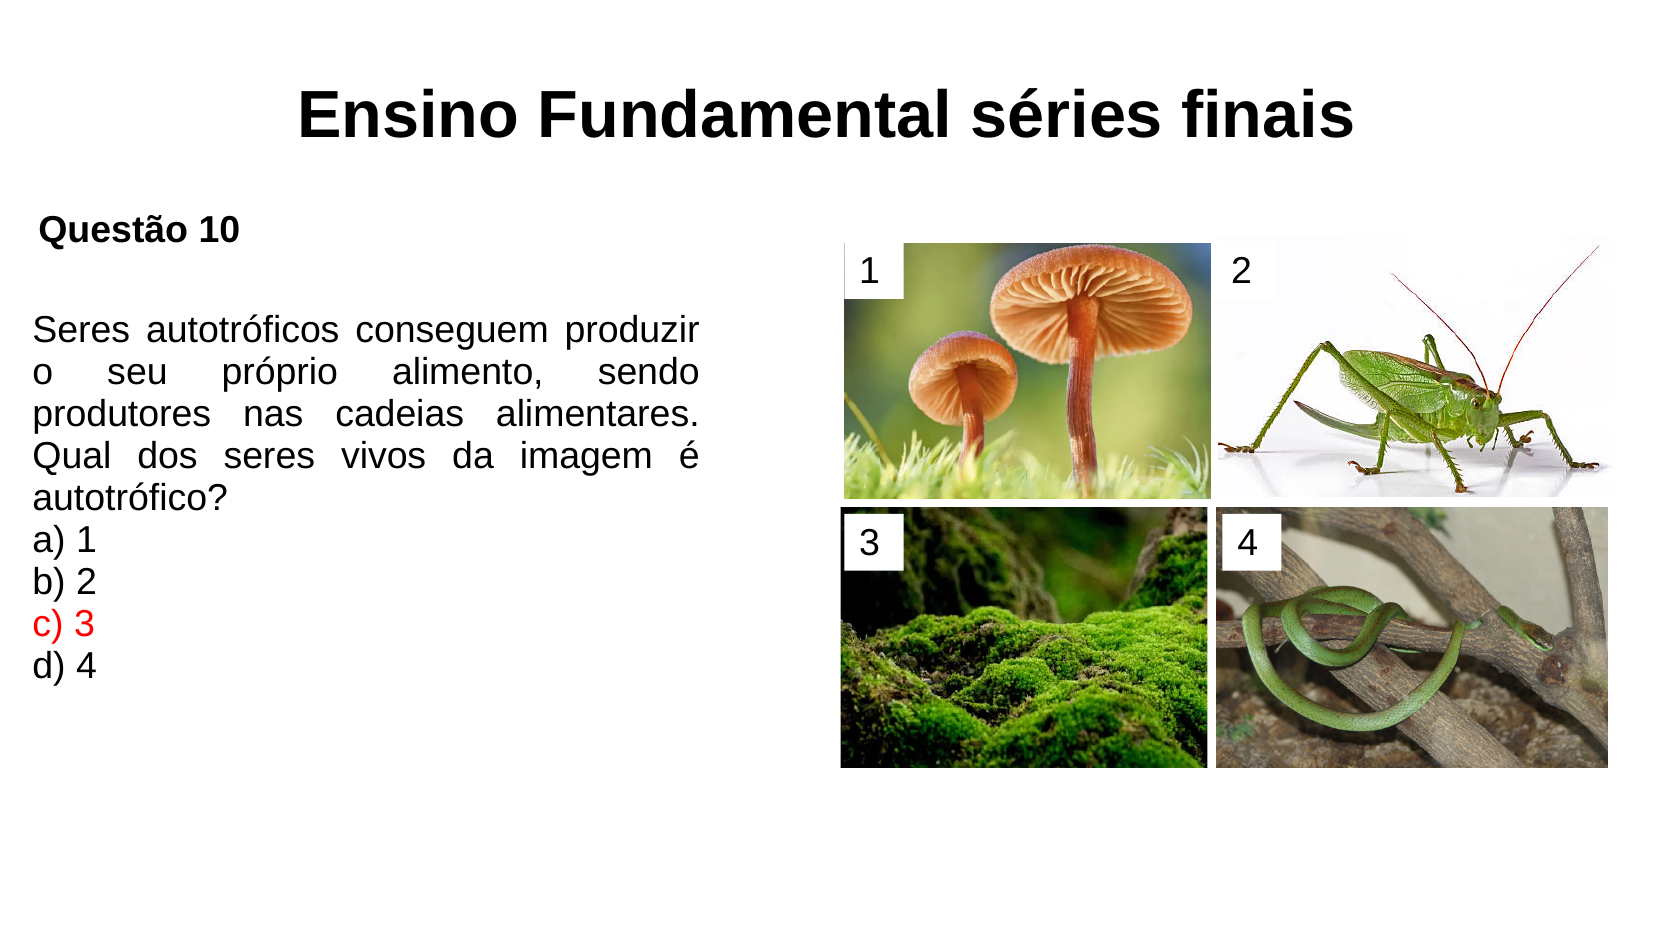

# Ensino Fundamental séries finais
Questão 10
1
2
Seres autotróficos conseguem produzir o seu próprio alimento, sendo produtores nas cadeias alimentares. Qual dos seres vivos da imagem é autotrófico?
a) 1
b) 2
c) 3
d) 4
3
4